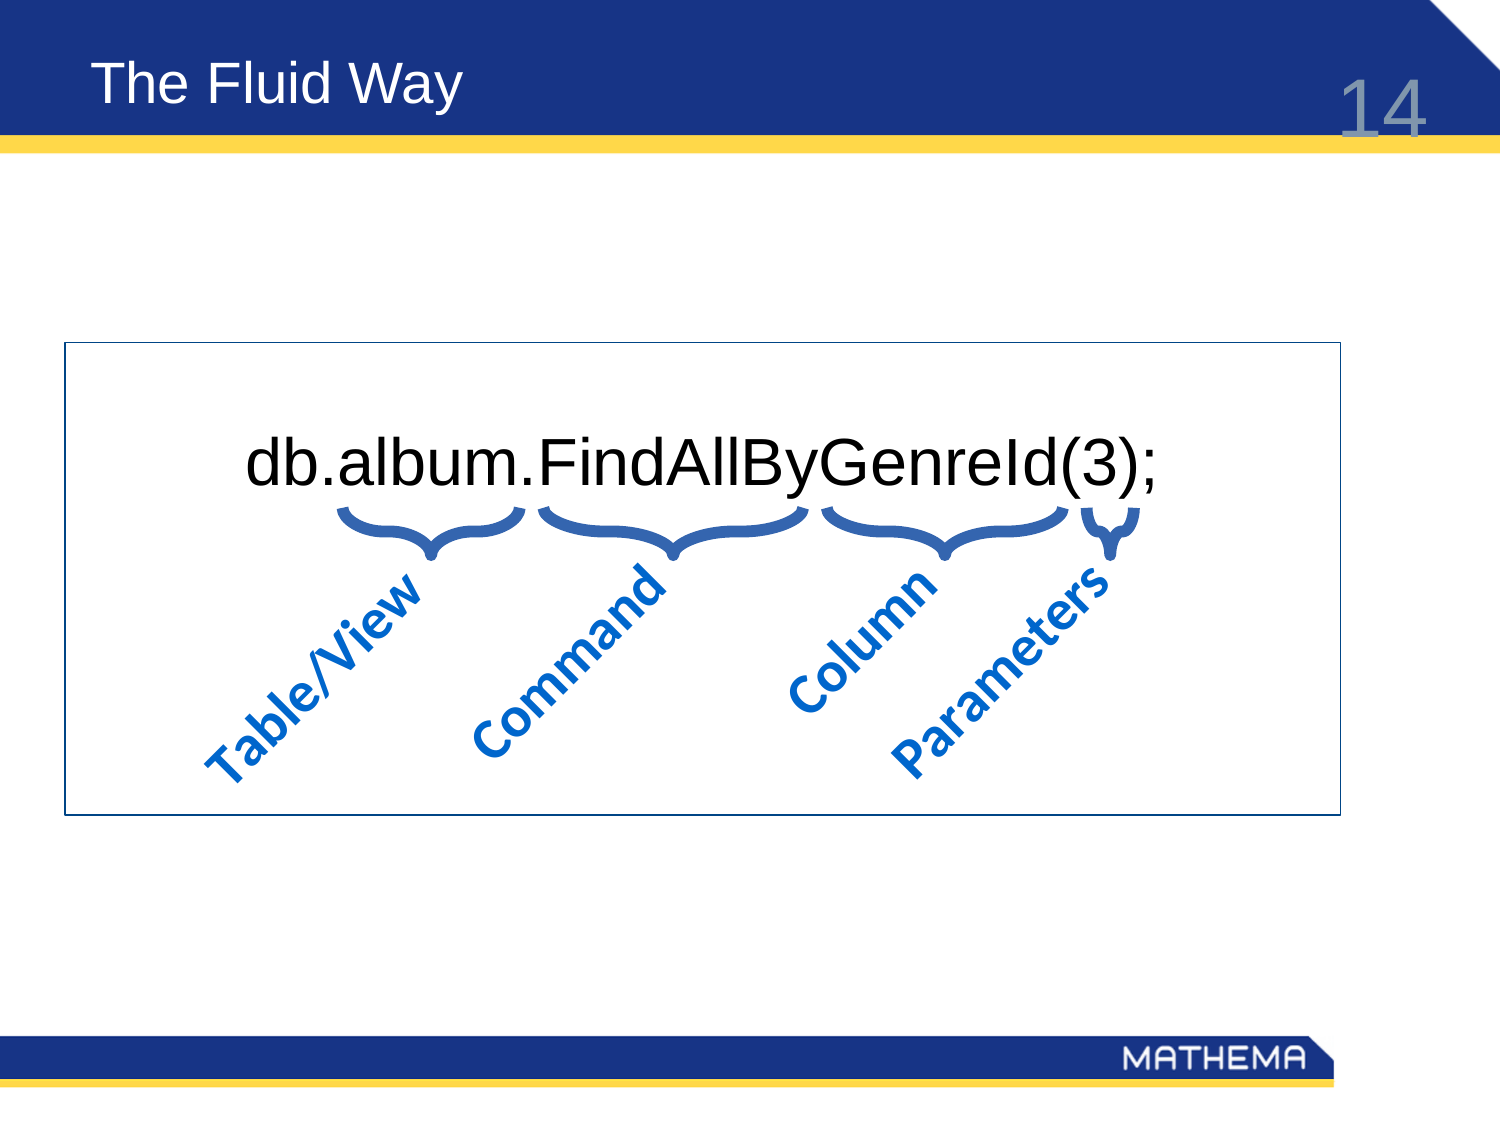

# The Fluid Way
14
db.album.FindAllByGenreId(3);
Column
Command
Parameters
Table/View